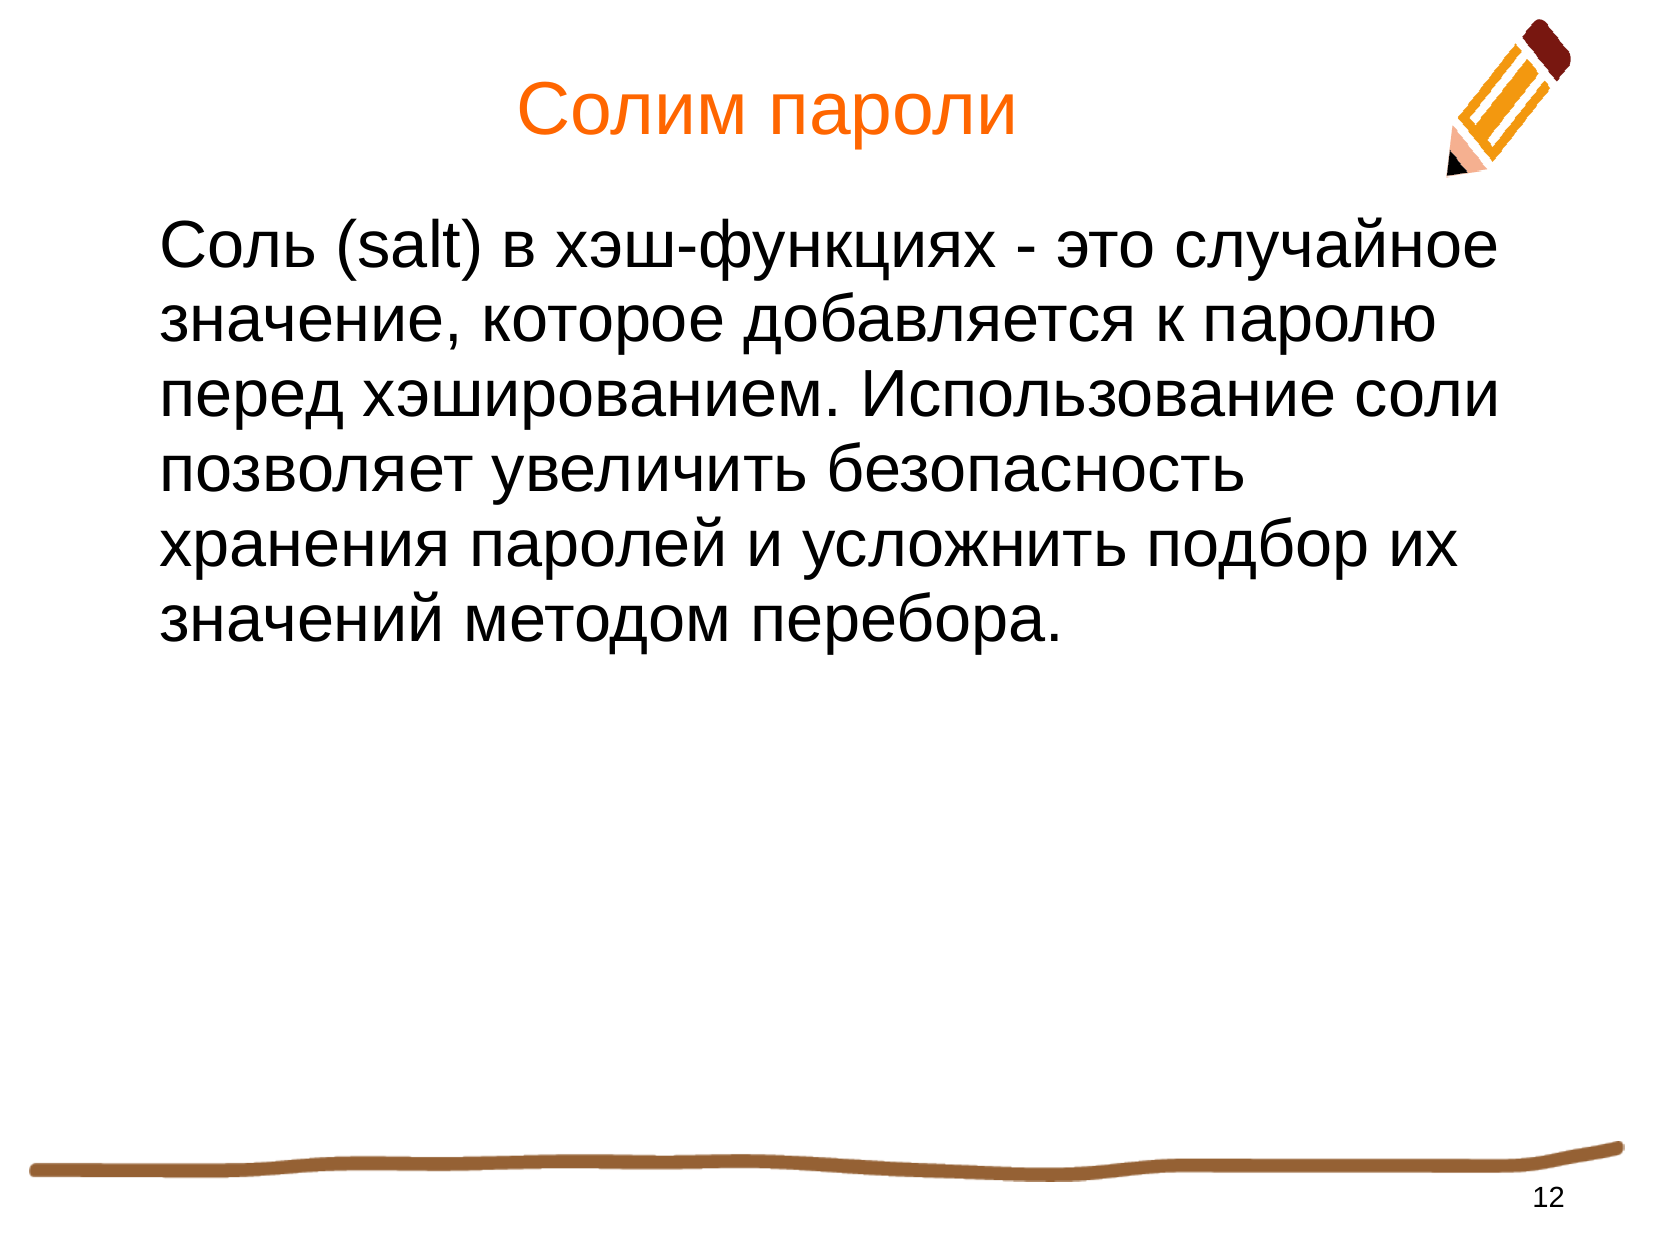

# Солим пароли
Соль (salt) в хэш-функциях - это случайное значение, которое добавляется к паролю перед хэшированием. Использование соли позволяет увеличить безопасность хранения паролей и усложнить подбор их значений методом перебора.
12